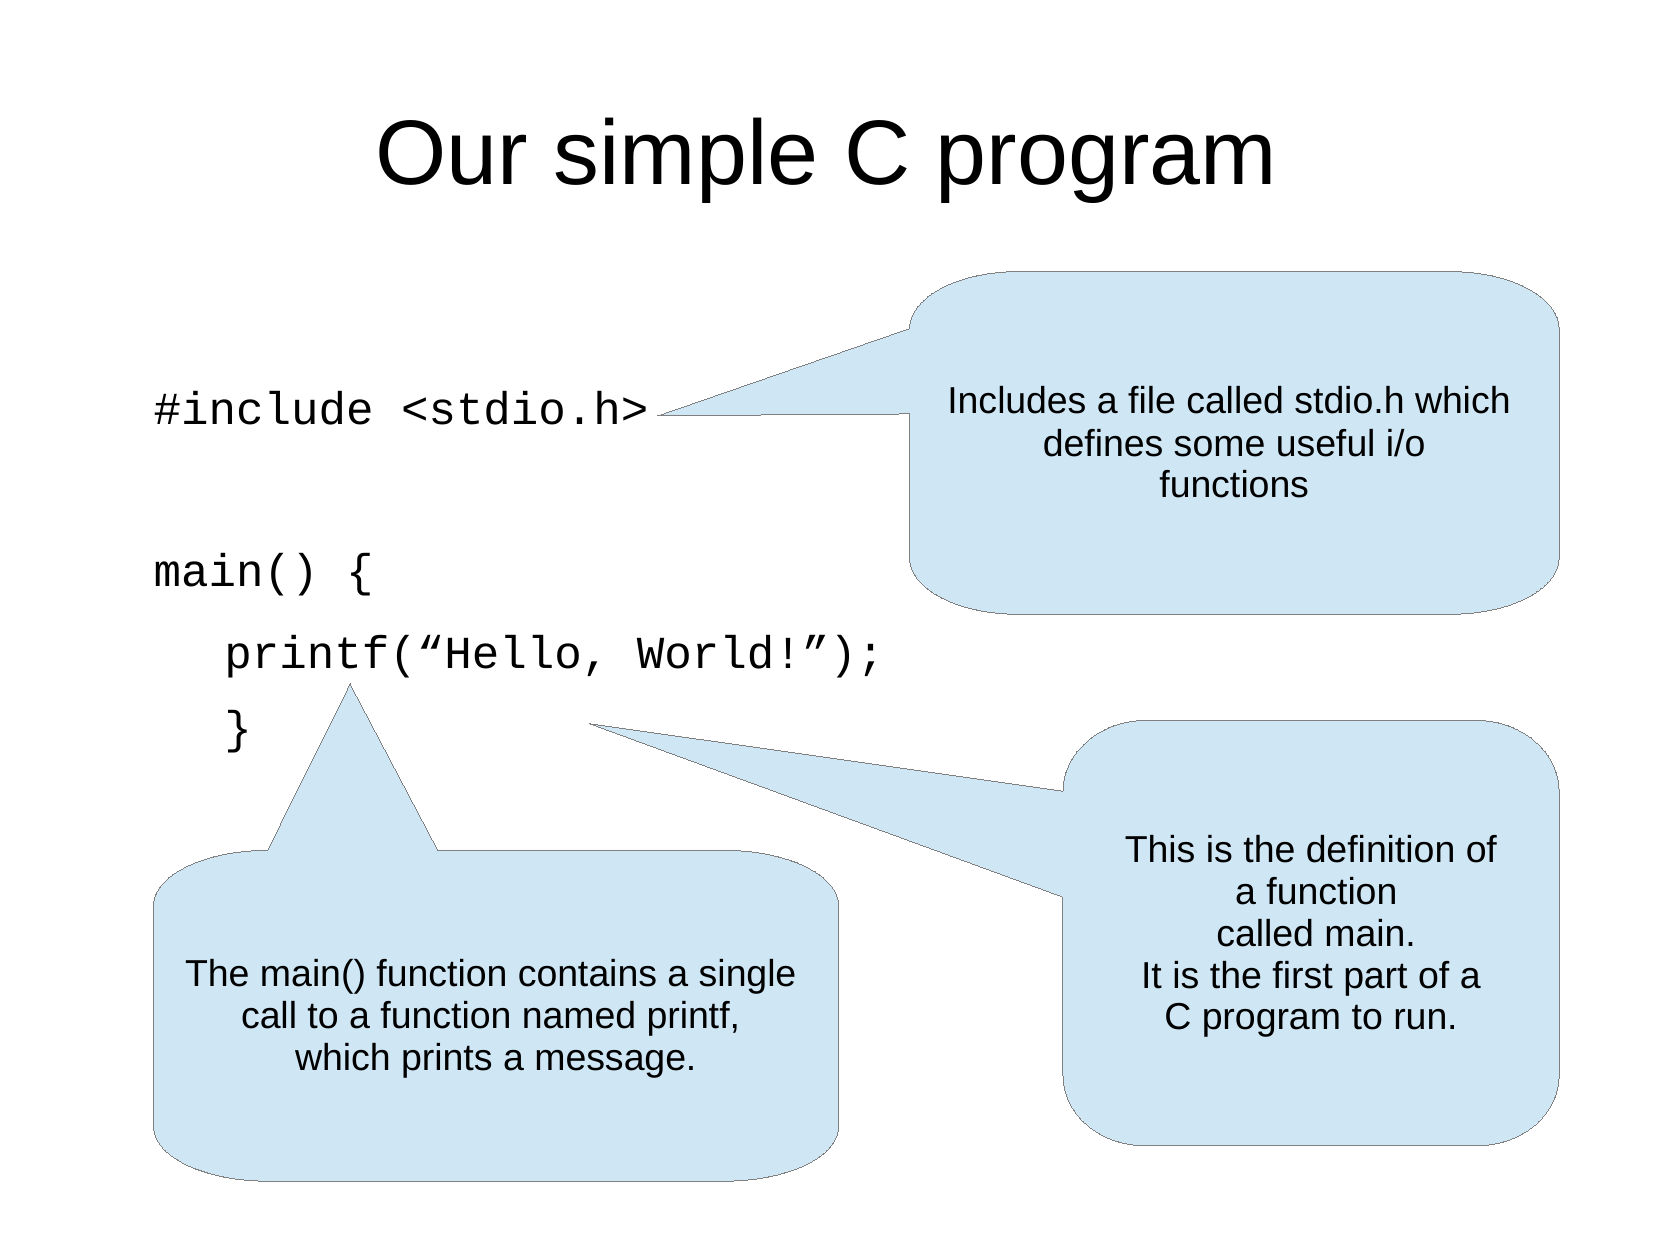

# Our simple C program
#include <stdio.h>
main() {
printf(“Hello, World!”);
}
Includes a file called stdio.h which
defines some useful i/o
functions
This is the definition of
 a function
 called main.
It is the first part of a
C program to run.
The main() function contains a single
call to a function named printf,
which prints a message.